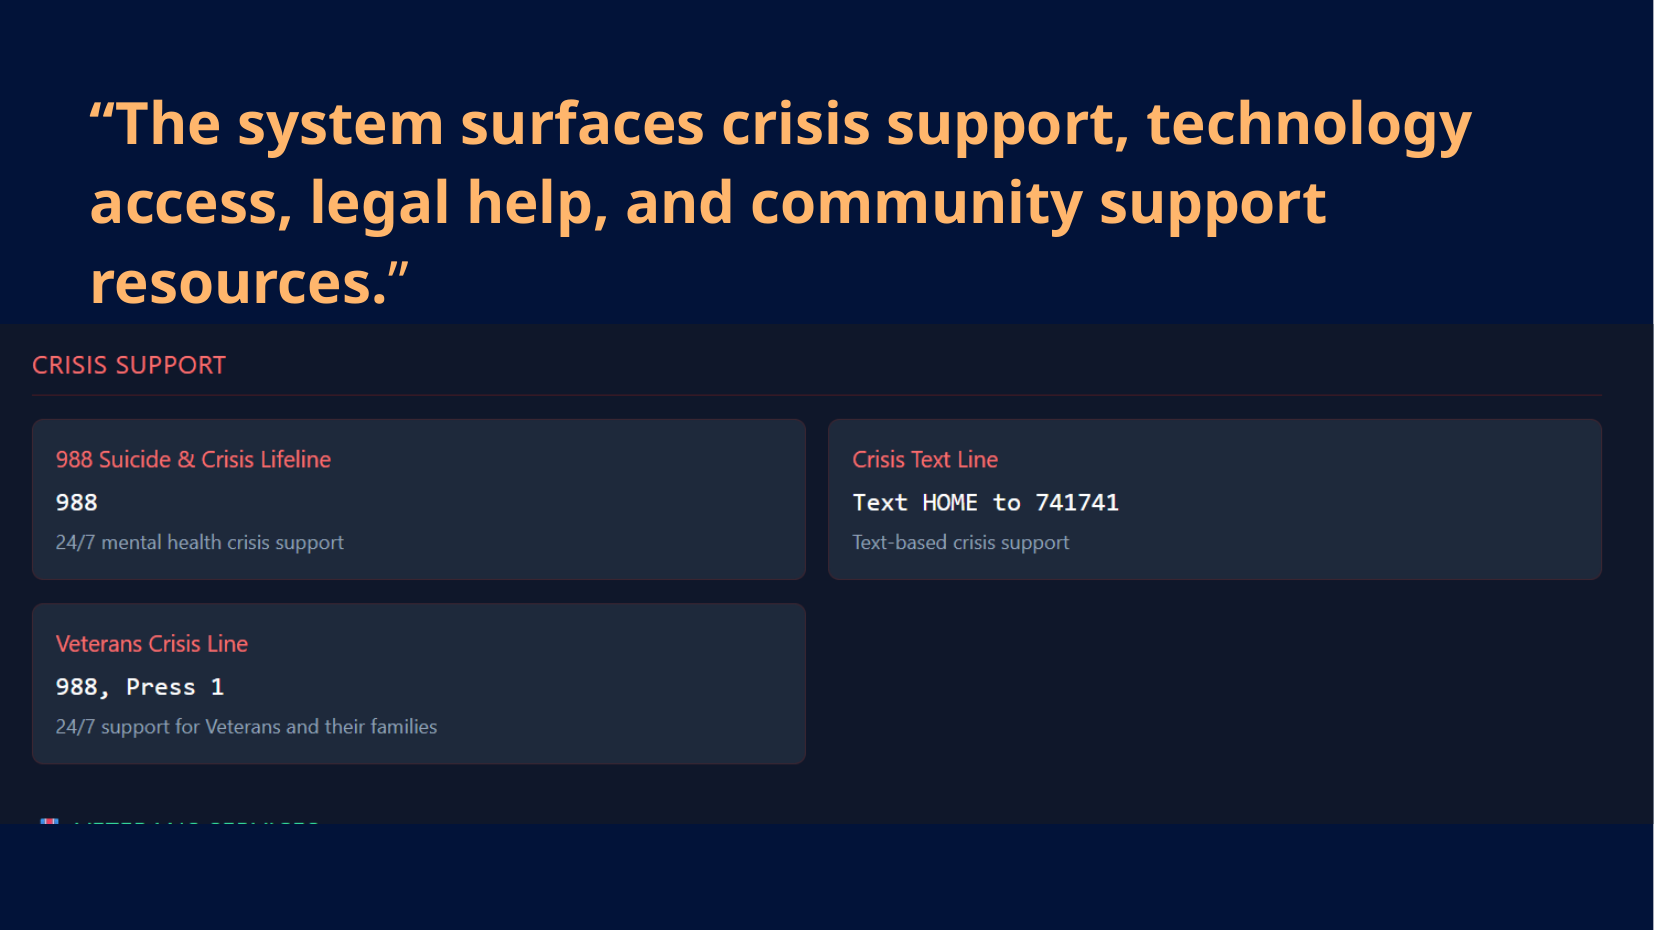

“The system surfaces crisis support, technology access, legal help, and community support resources.”